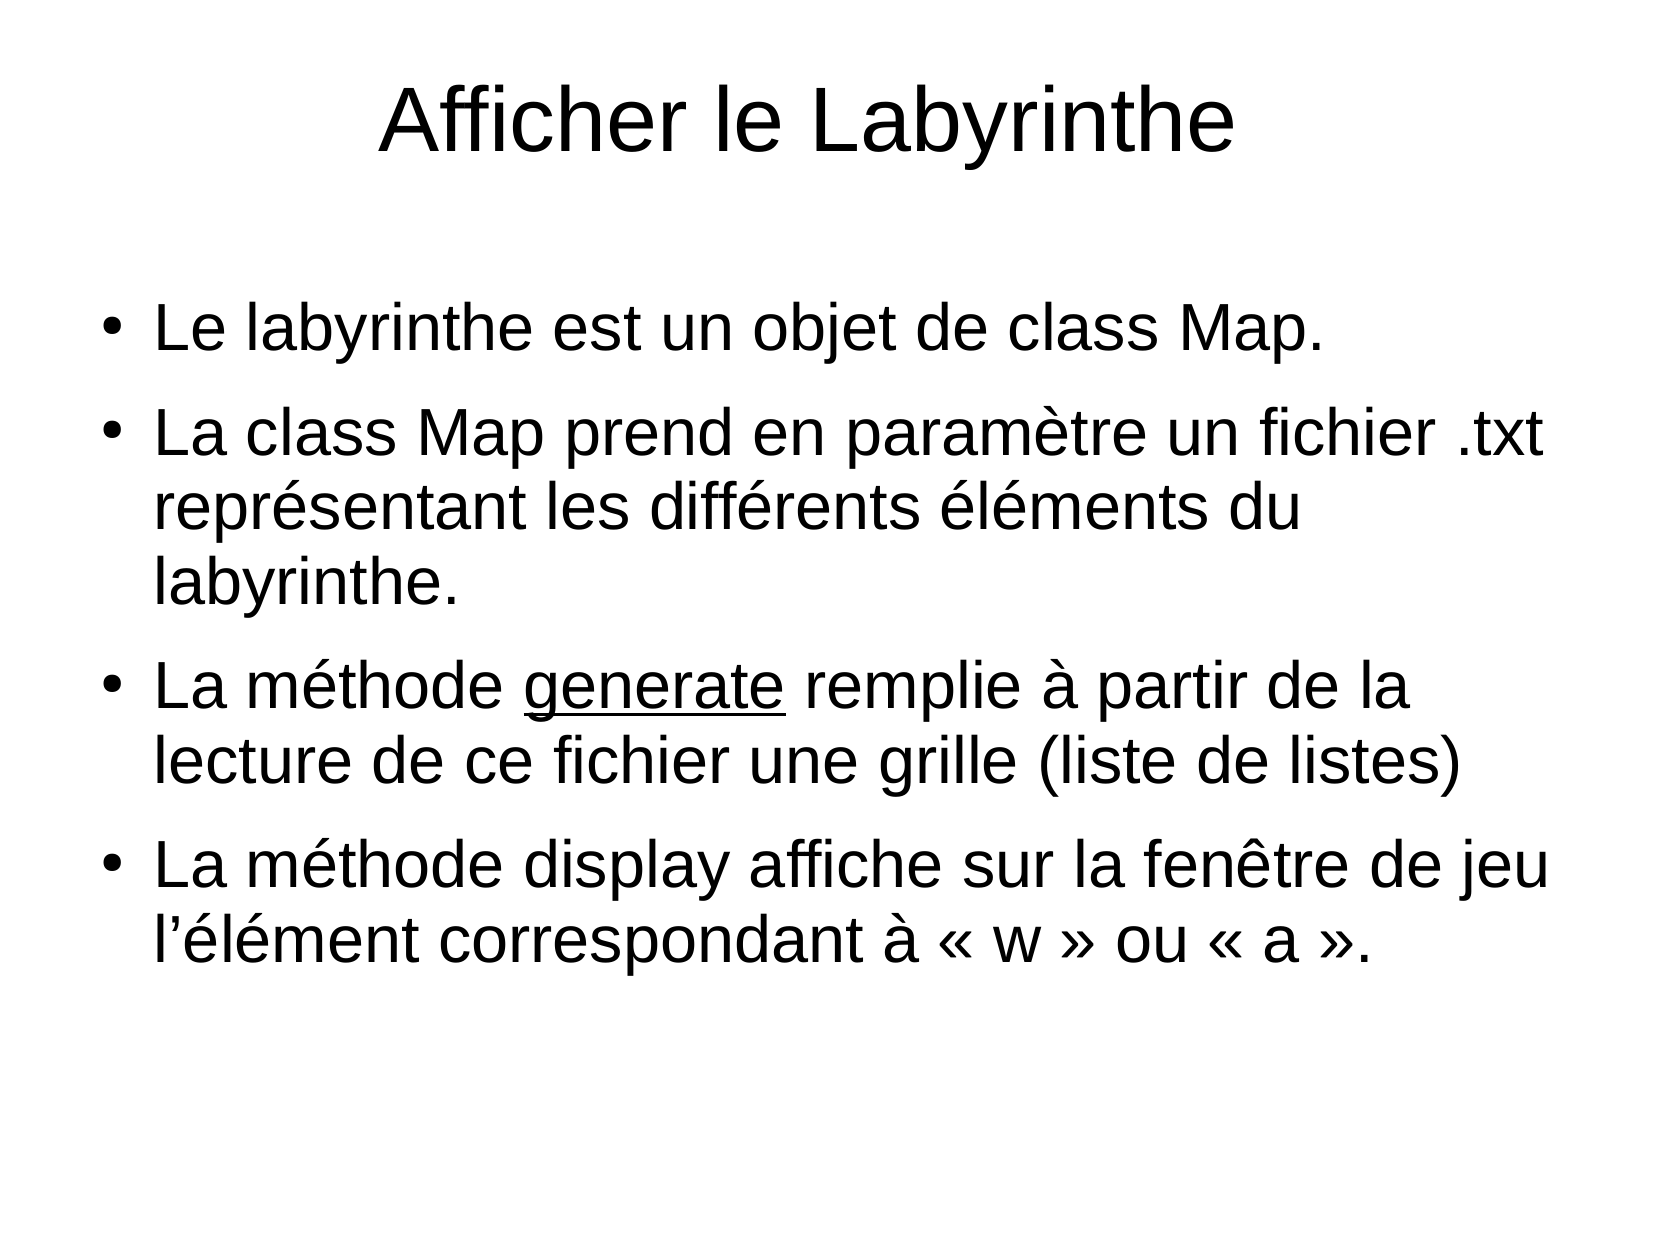

# Afficher le Labyrinthe
Le labyrinthe est un objet de class Map.
La class Map prend en paramètre un fichier .txt représentant les différents éléments du labyrinthe.
La méthode generate remplie à partir de la lecture de ce fichier une grille (liste de listes)
La méthode display affiche sur la fenêtre de jeu l’élément correspondant à « w » ou « a ».